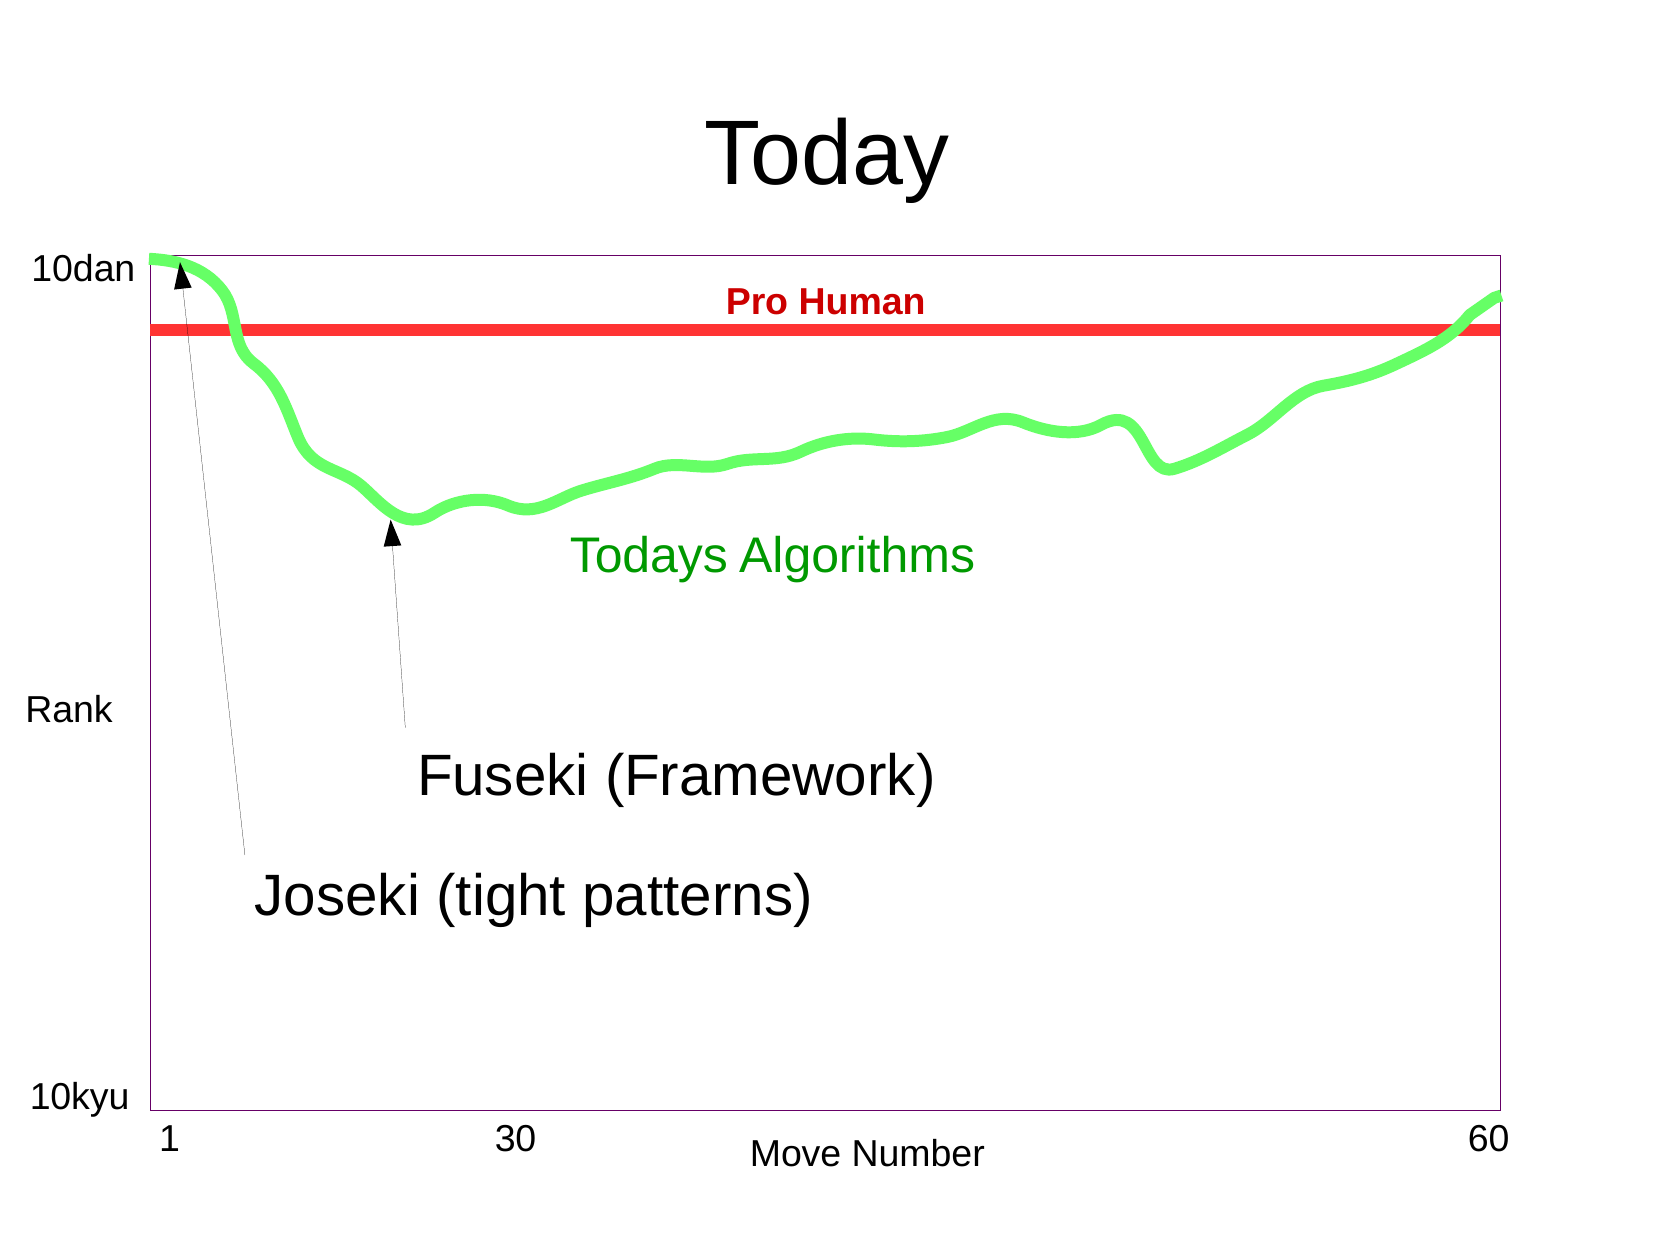

# Today
10dan
Pro Human
Todays Algorithms
Rank
Fuseki (Framework)
Joseki (tight patterns)
10kyu
1
30
60
Move Number